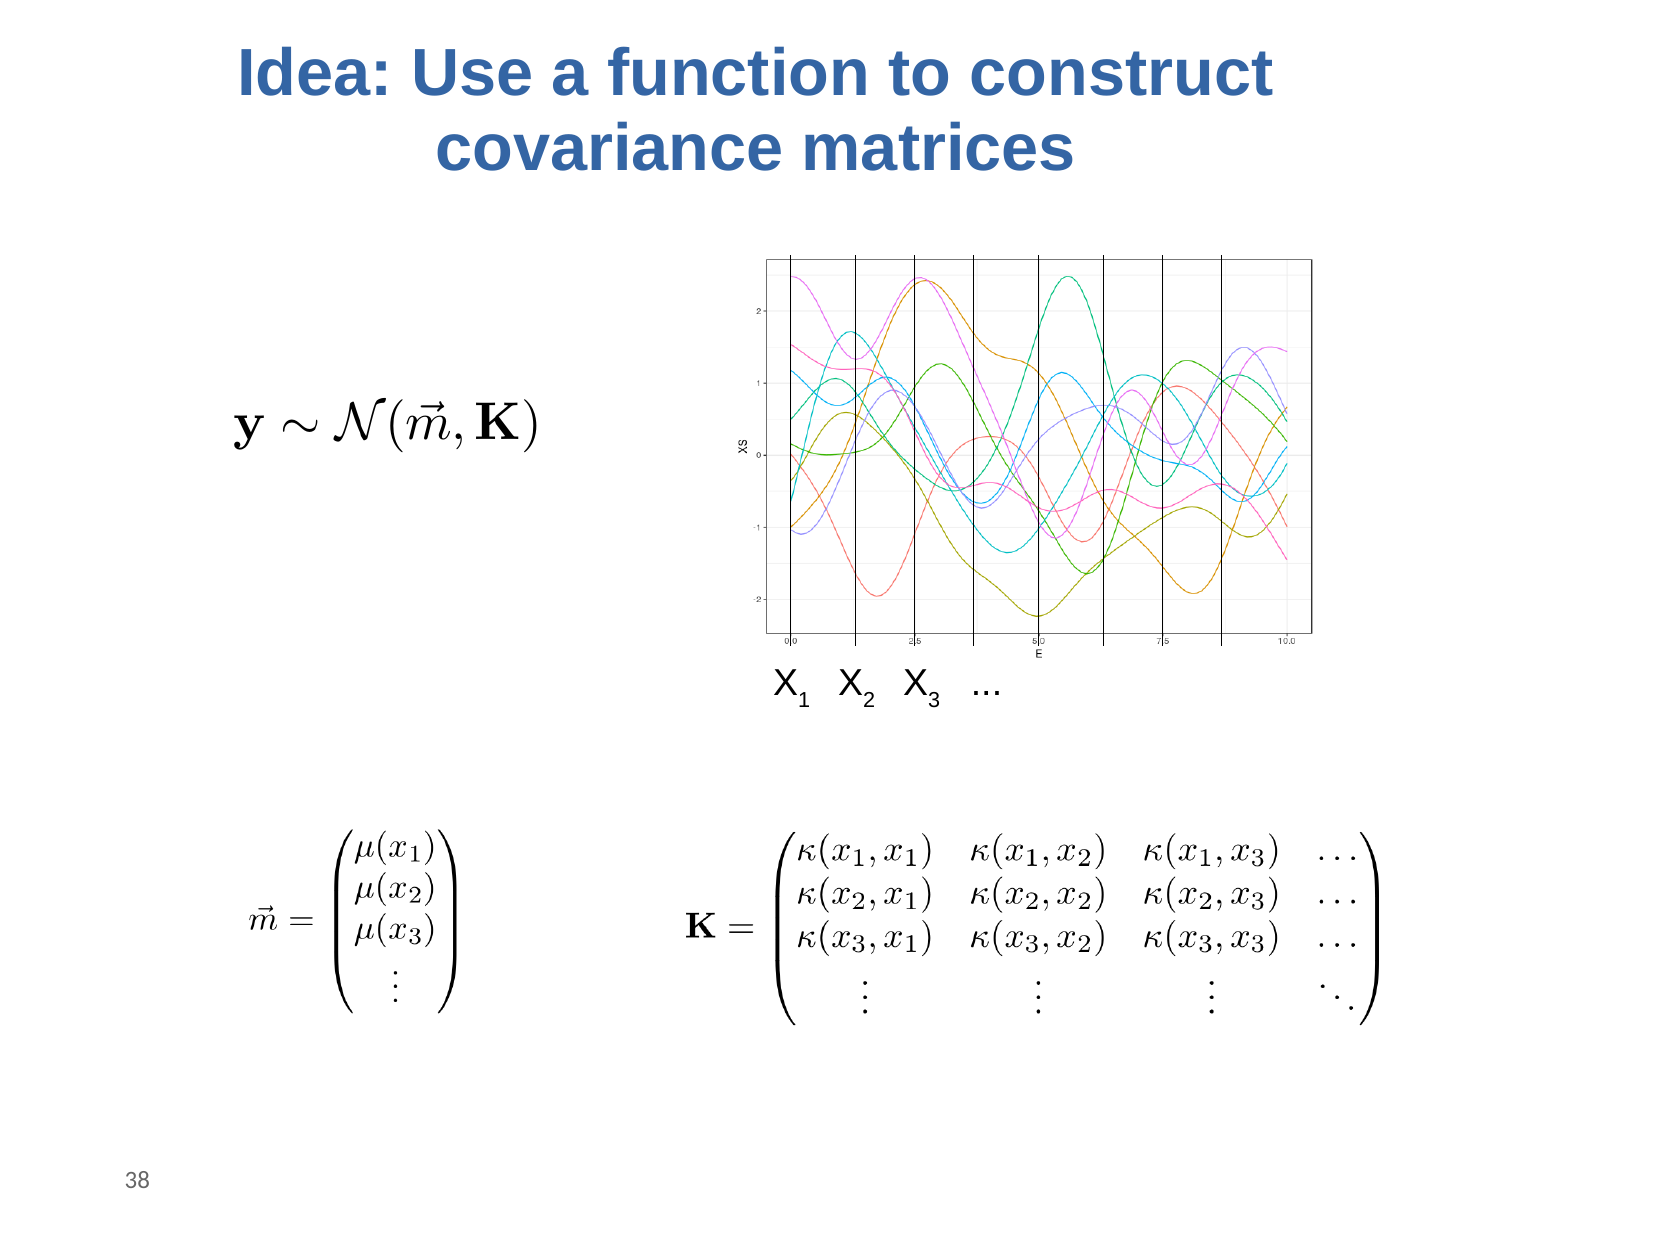

# Idea: Use a function to construct covariance matrices
X1
X2
X3
...
38